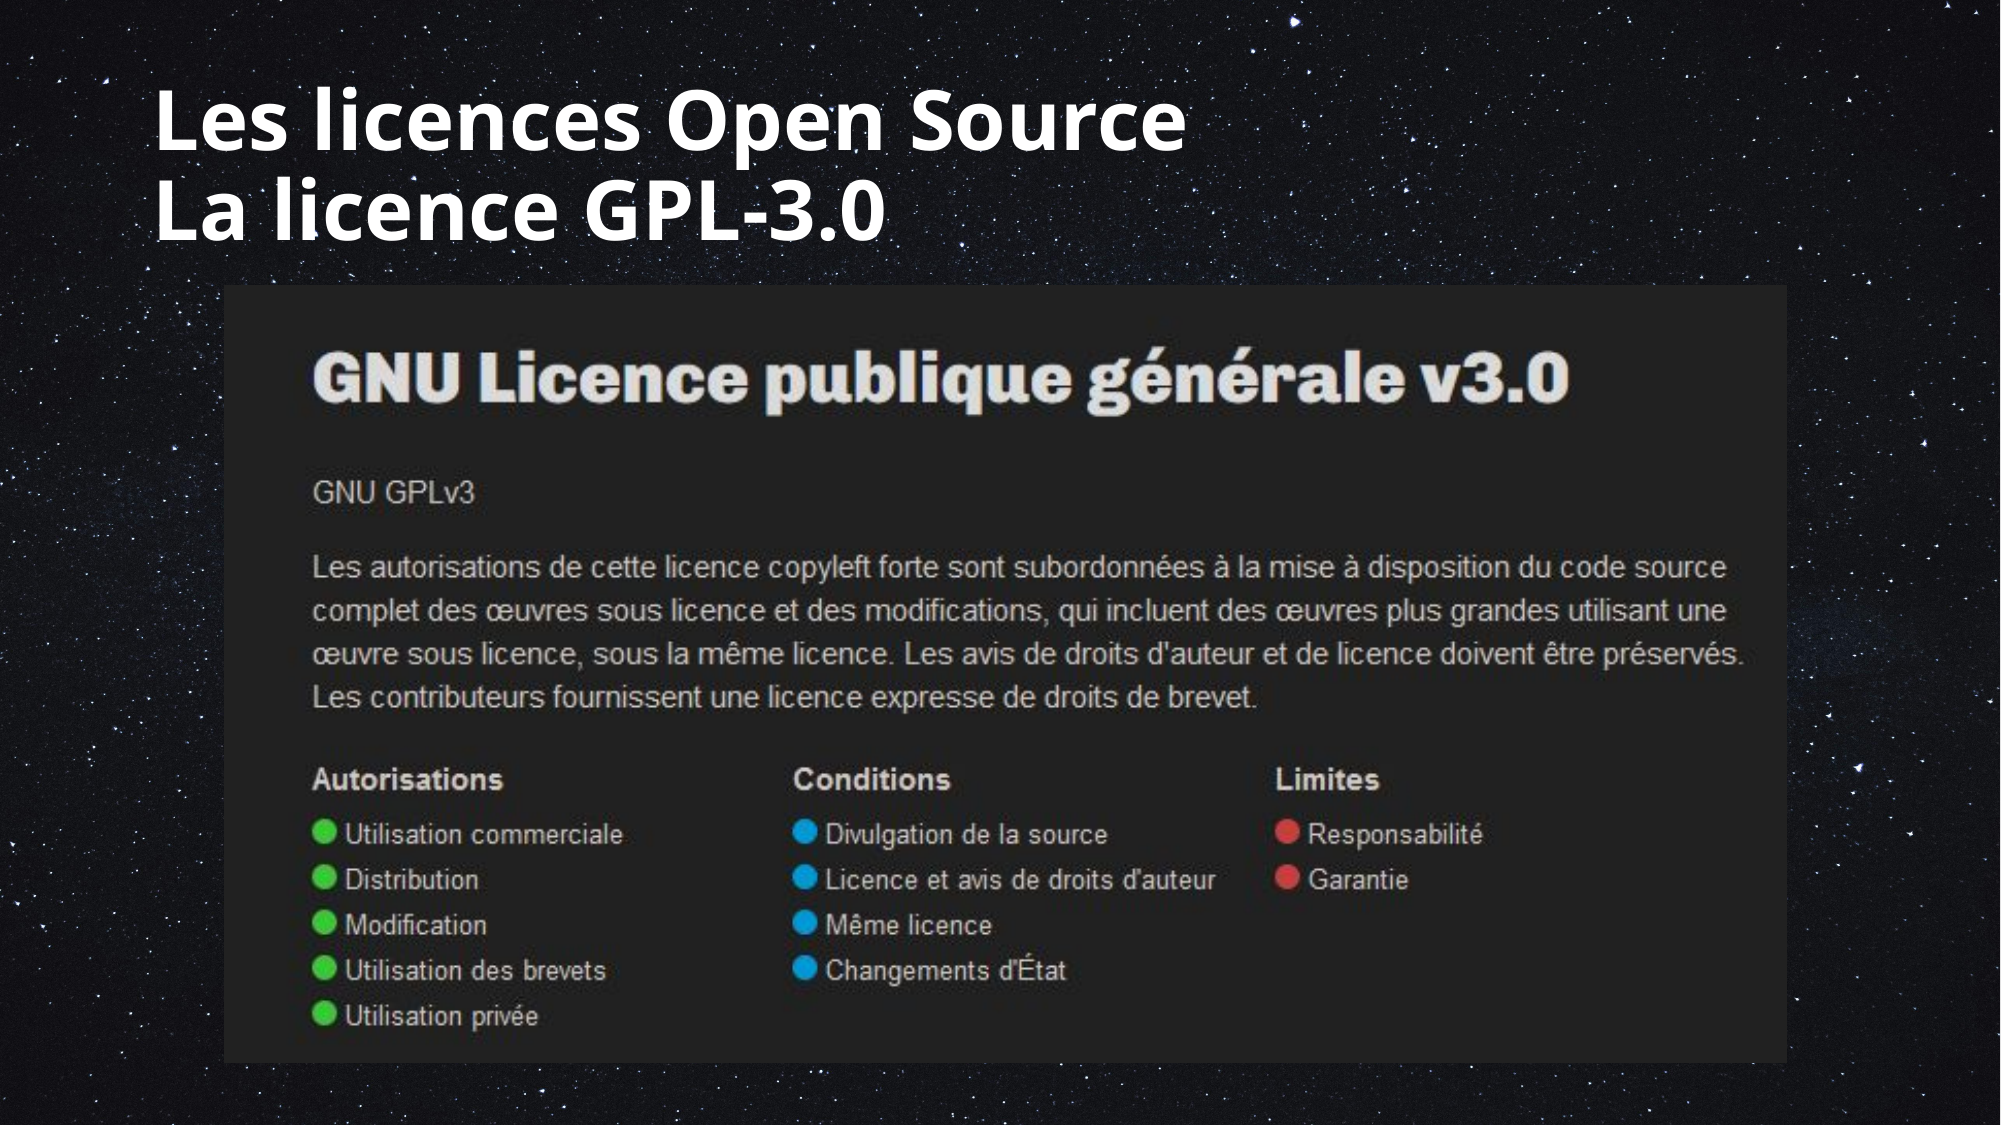

# Les licences Open Source La licence GPL-3.0